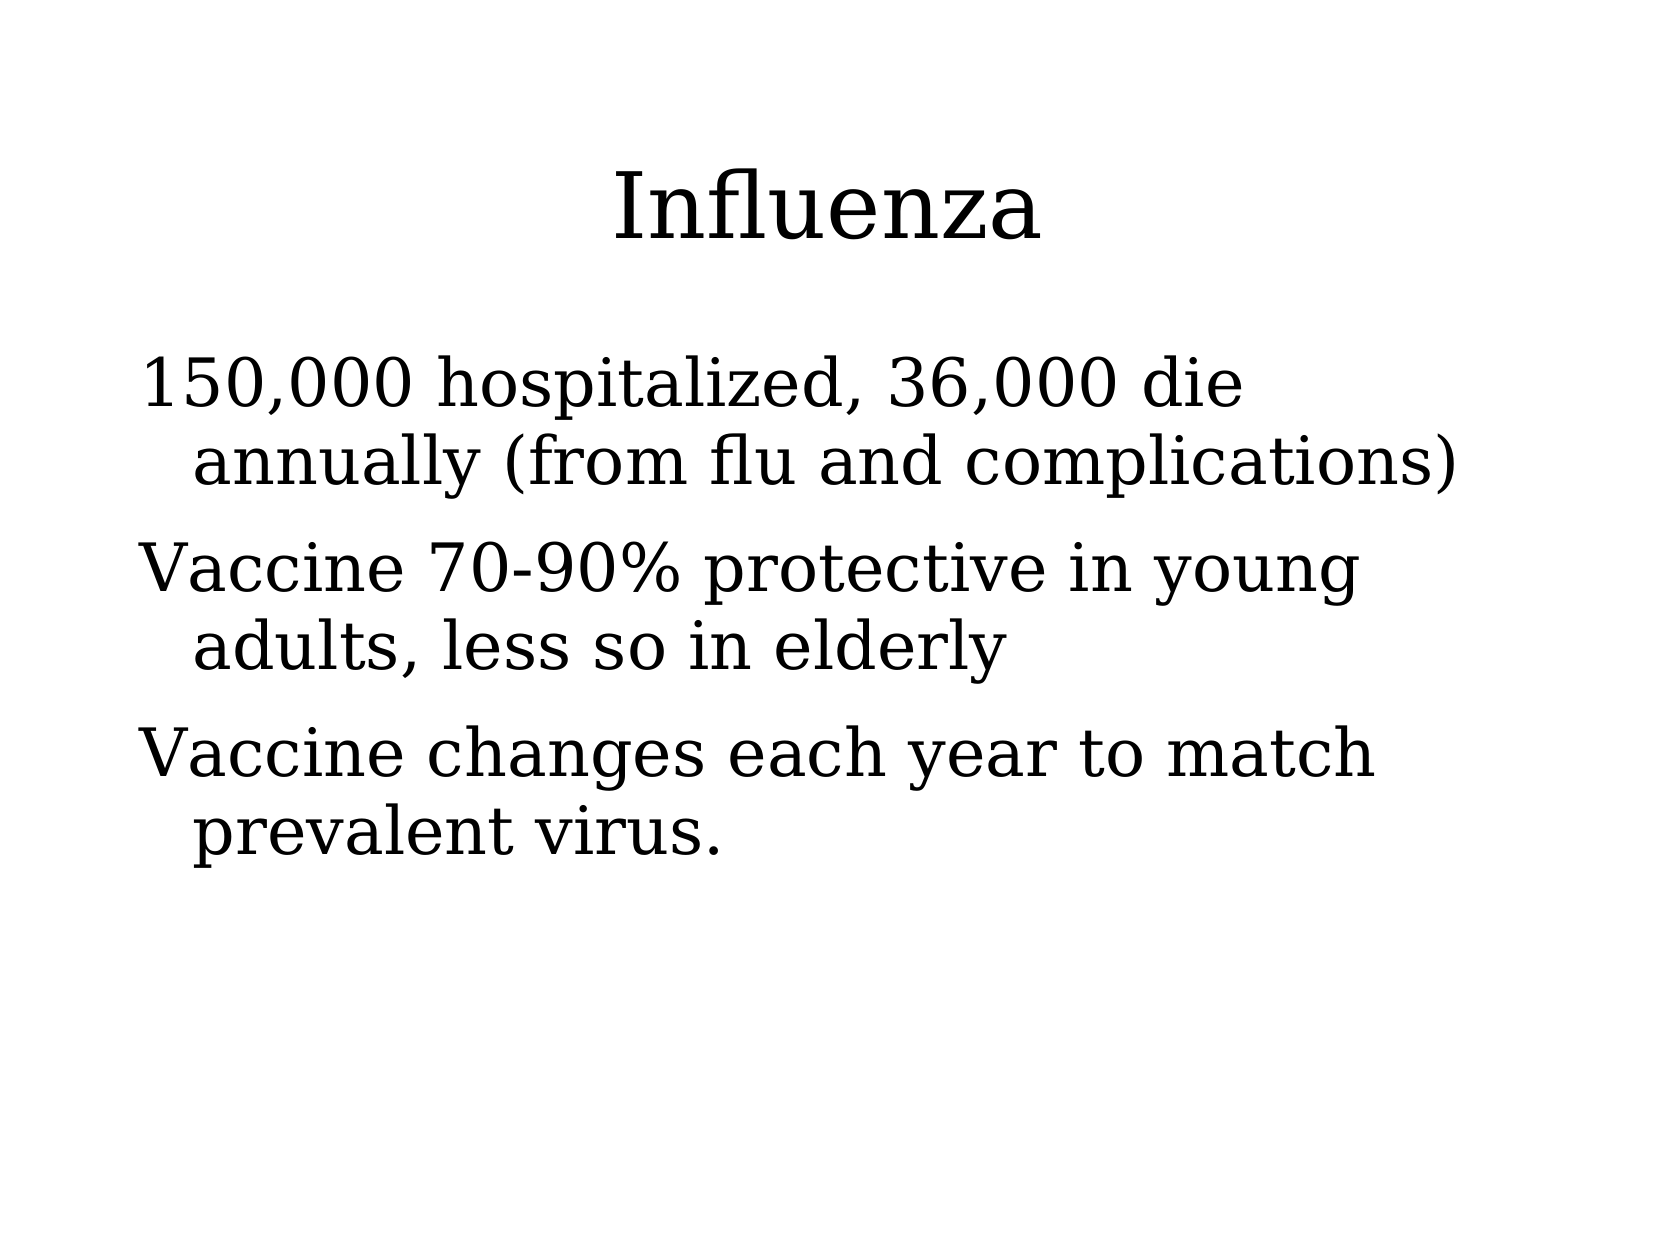

# Influenza
150,000 hospitalized, 36,000 die annually (from flu and complications)
Vaccine 70-90% protective in young adults, less so in elderly
Vaccine changes each year to match prevalent virus.